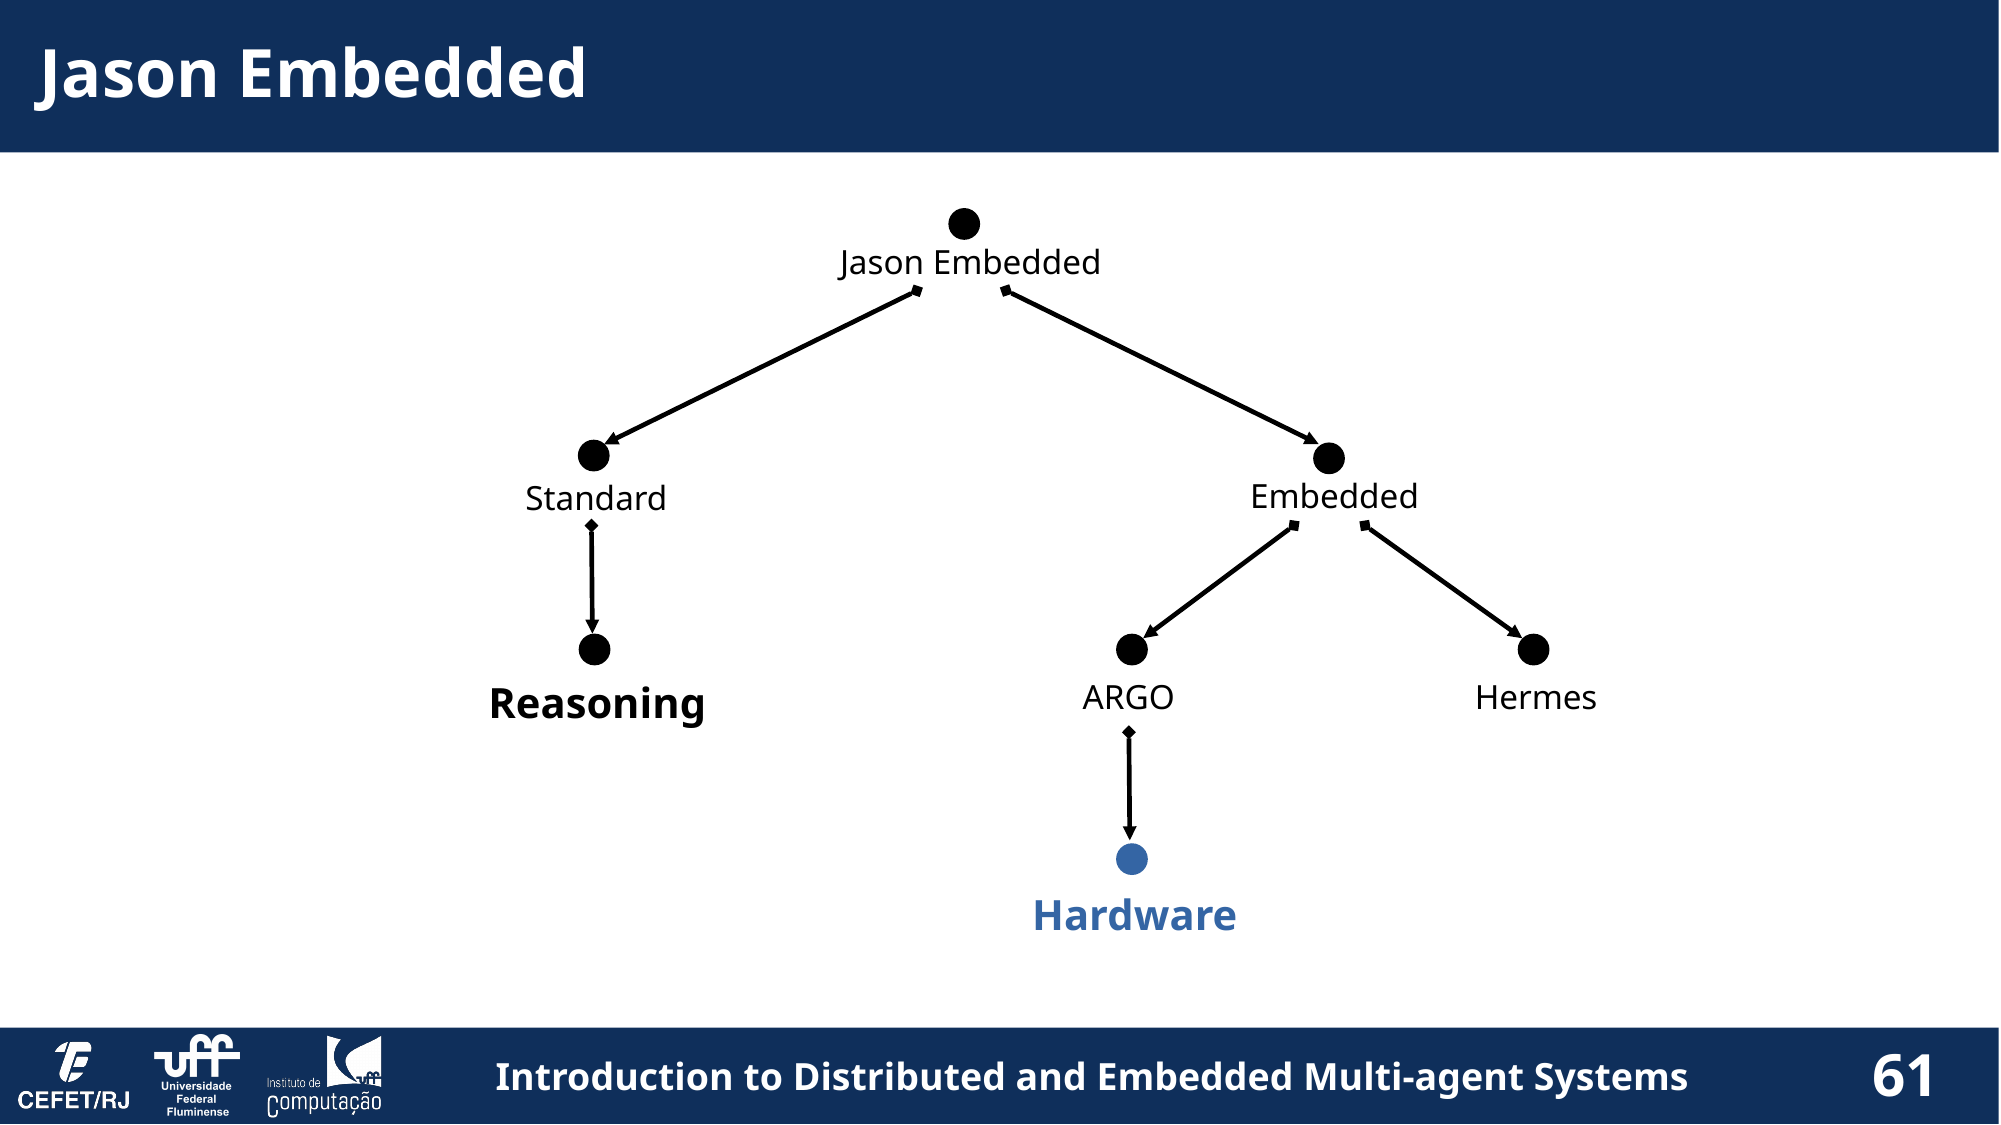

Jason Embedded
Jason Embedded
Embedded
Standard
Reasoning
ARGO
Hermes
Hardware